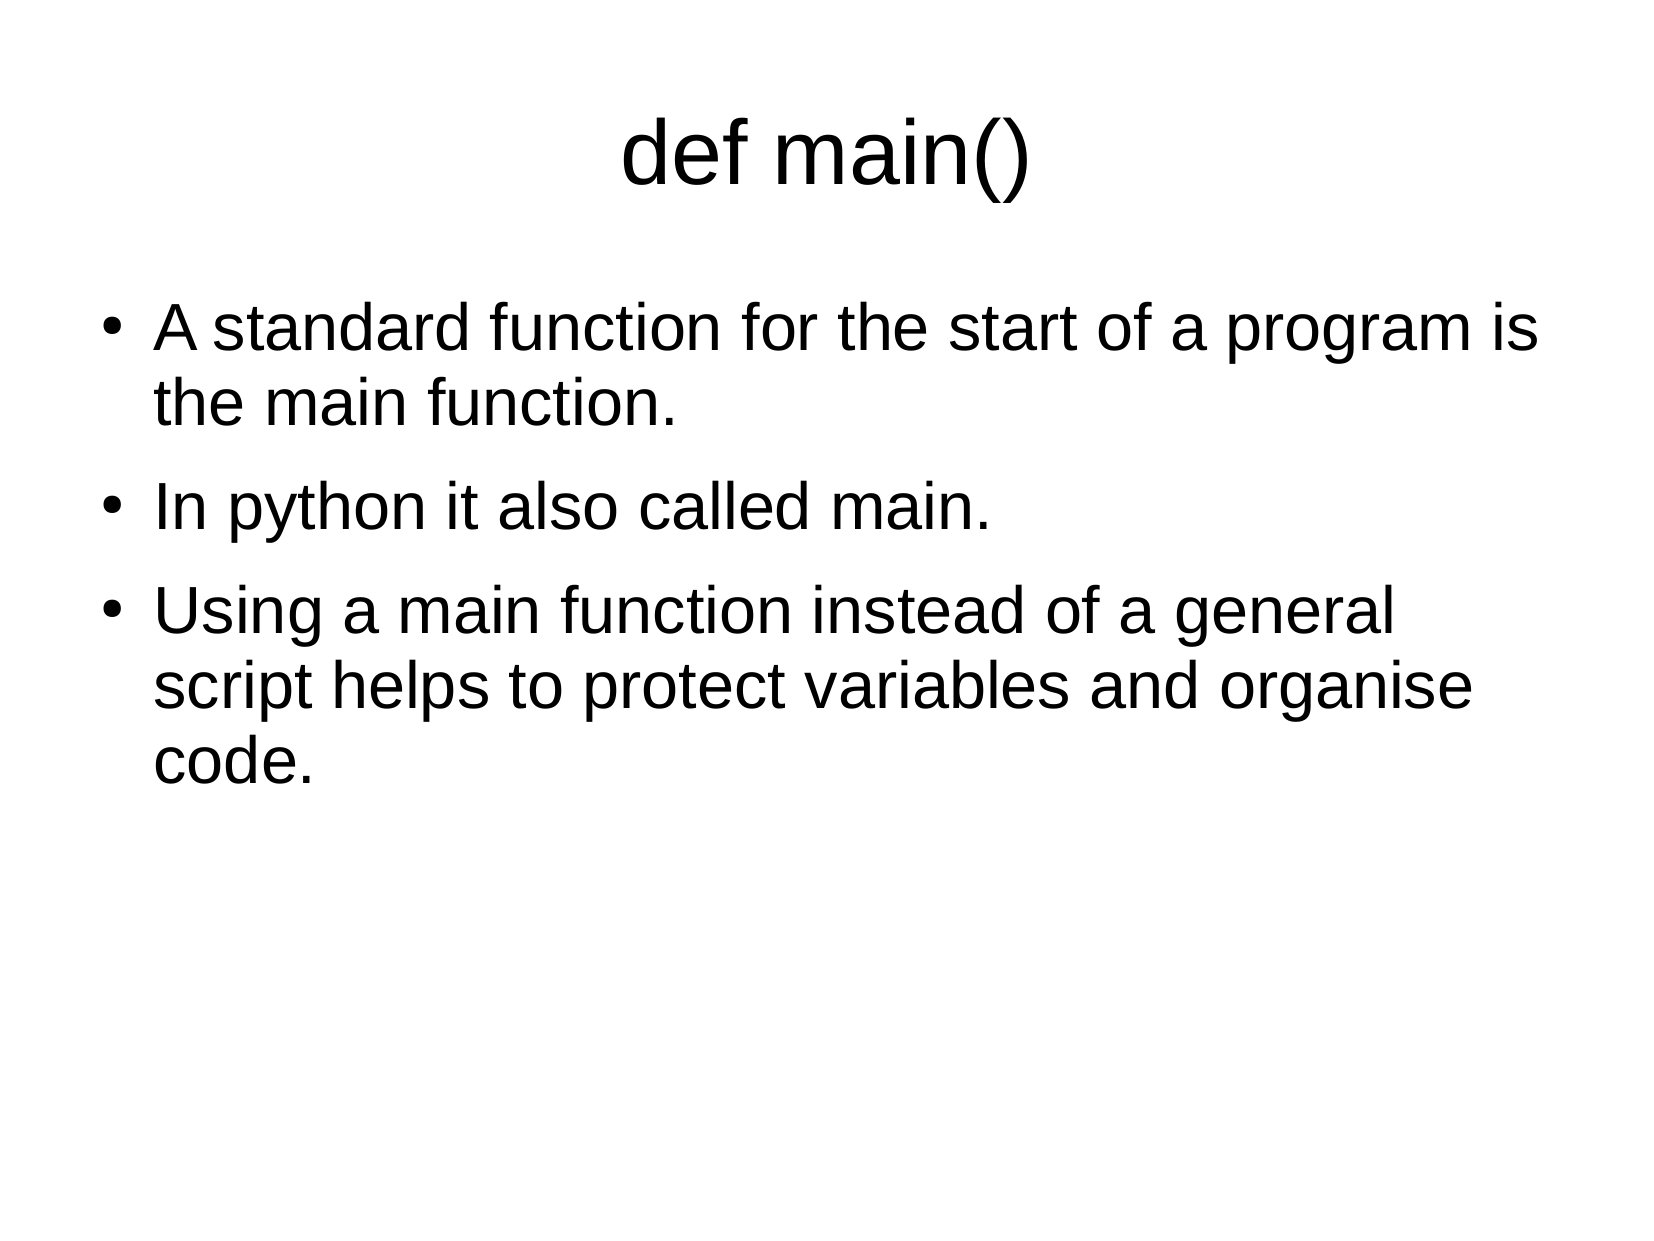

# def main()
A standard function for the start of a program is the main function.
In python it also called main.
Using a main function instead of a general script helps to protect variables and organise code.